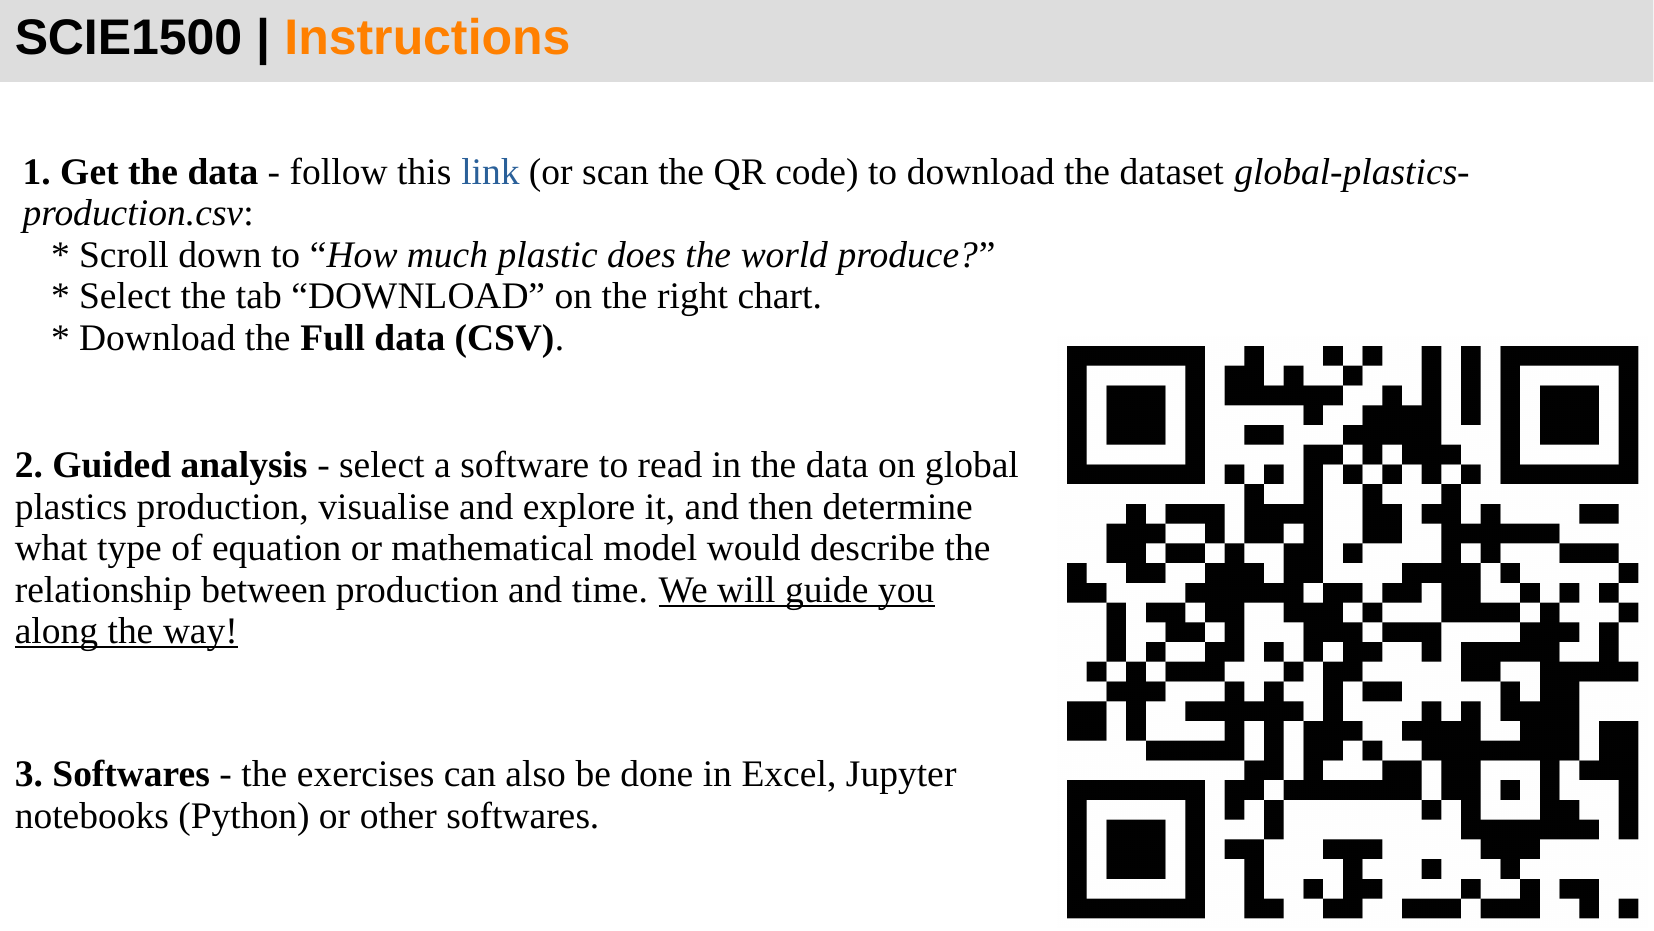

SCIE1500 | Instructions
1. Get the data - follow this link (or scan the QR code) to download the dataset global-plastics-production.csv:
 * Scroll down to “How much plastic does the world produce?”
 * Select the tab “DOWNLOAD” on the right chart.
 * Download the Full data (CSV).
2. Guided analysis - select a software to read in the data on global plastics production, visualise and explore it, and then determine what type of equation or mathematical model would describe the relationship between production and time. We will guide you along the way!
3. Softwares - the exercises can also be done in Excel, Jupyter notebooks (Python) or other softwares.